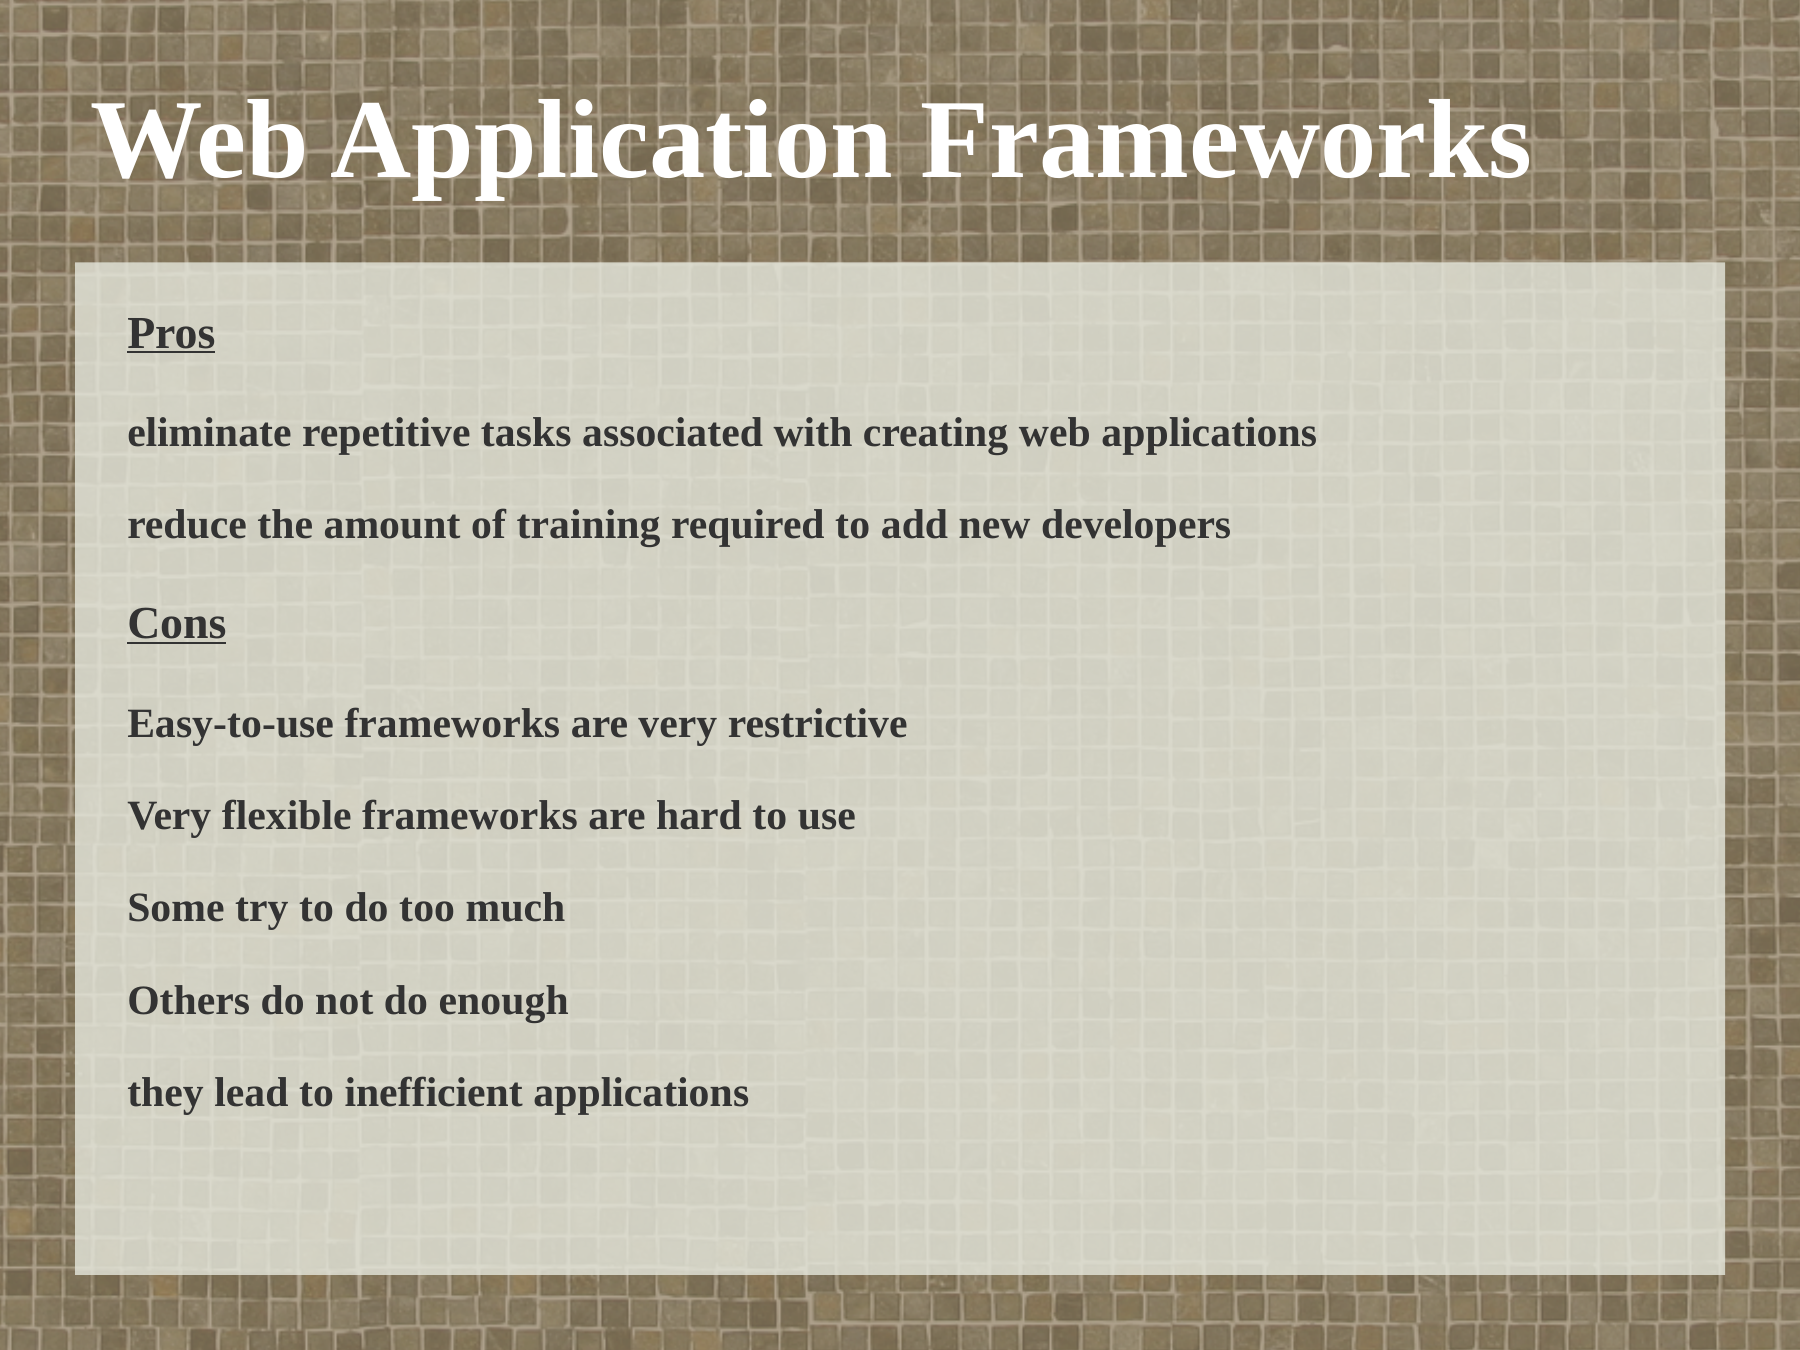

# Web Application Frameworks
Pros
eliminate repetitive tasks associated with creating web applications
reduce the amount of training required to add new developers
Cons
Easy-to-use frameworks are very restrictive
Very flexible frameworks are hard to use
Some try to do too much
Others do not do enough
they lead to inefficient applications